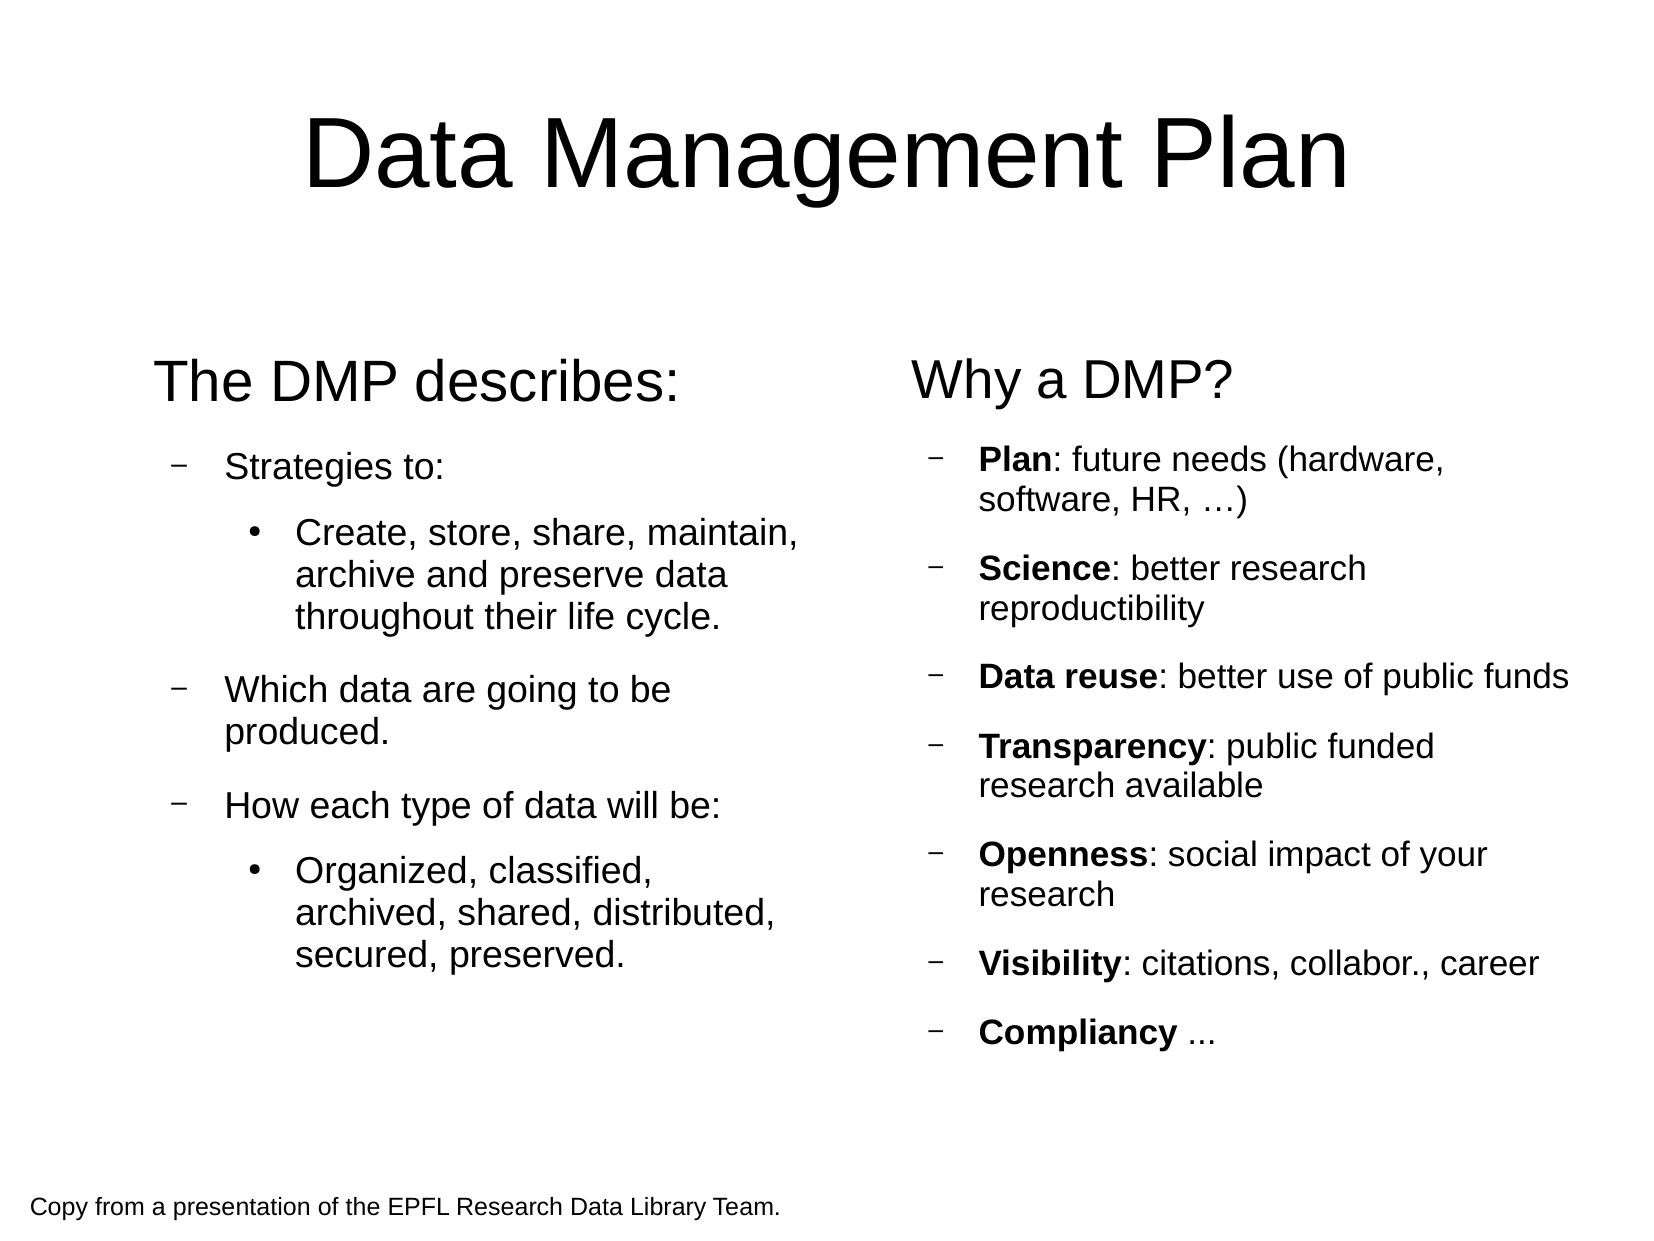

# Data Management Plan
The DMP describes:
Strategies to:
Create, store, share, maintain, archive and preserve data throughout their life cycle.
Which data are going to be produced.
How each type of data will be:
Organized, classified, archived, shared, distributed, secured, preserved.
Why a DMP?
Plan: future needs (hardware, software, HR, …)
Science: better research reproductibility
Data reuse: better use of public funds
Transparency: public funded research available
Openness: social impact of your research
Visibility: citations, collabor., career
Compliancy ...
Copy from a presentation of the EPFL Research Data Library Team.